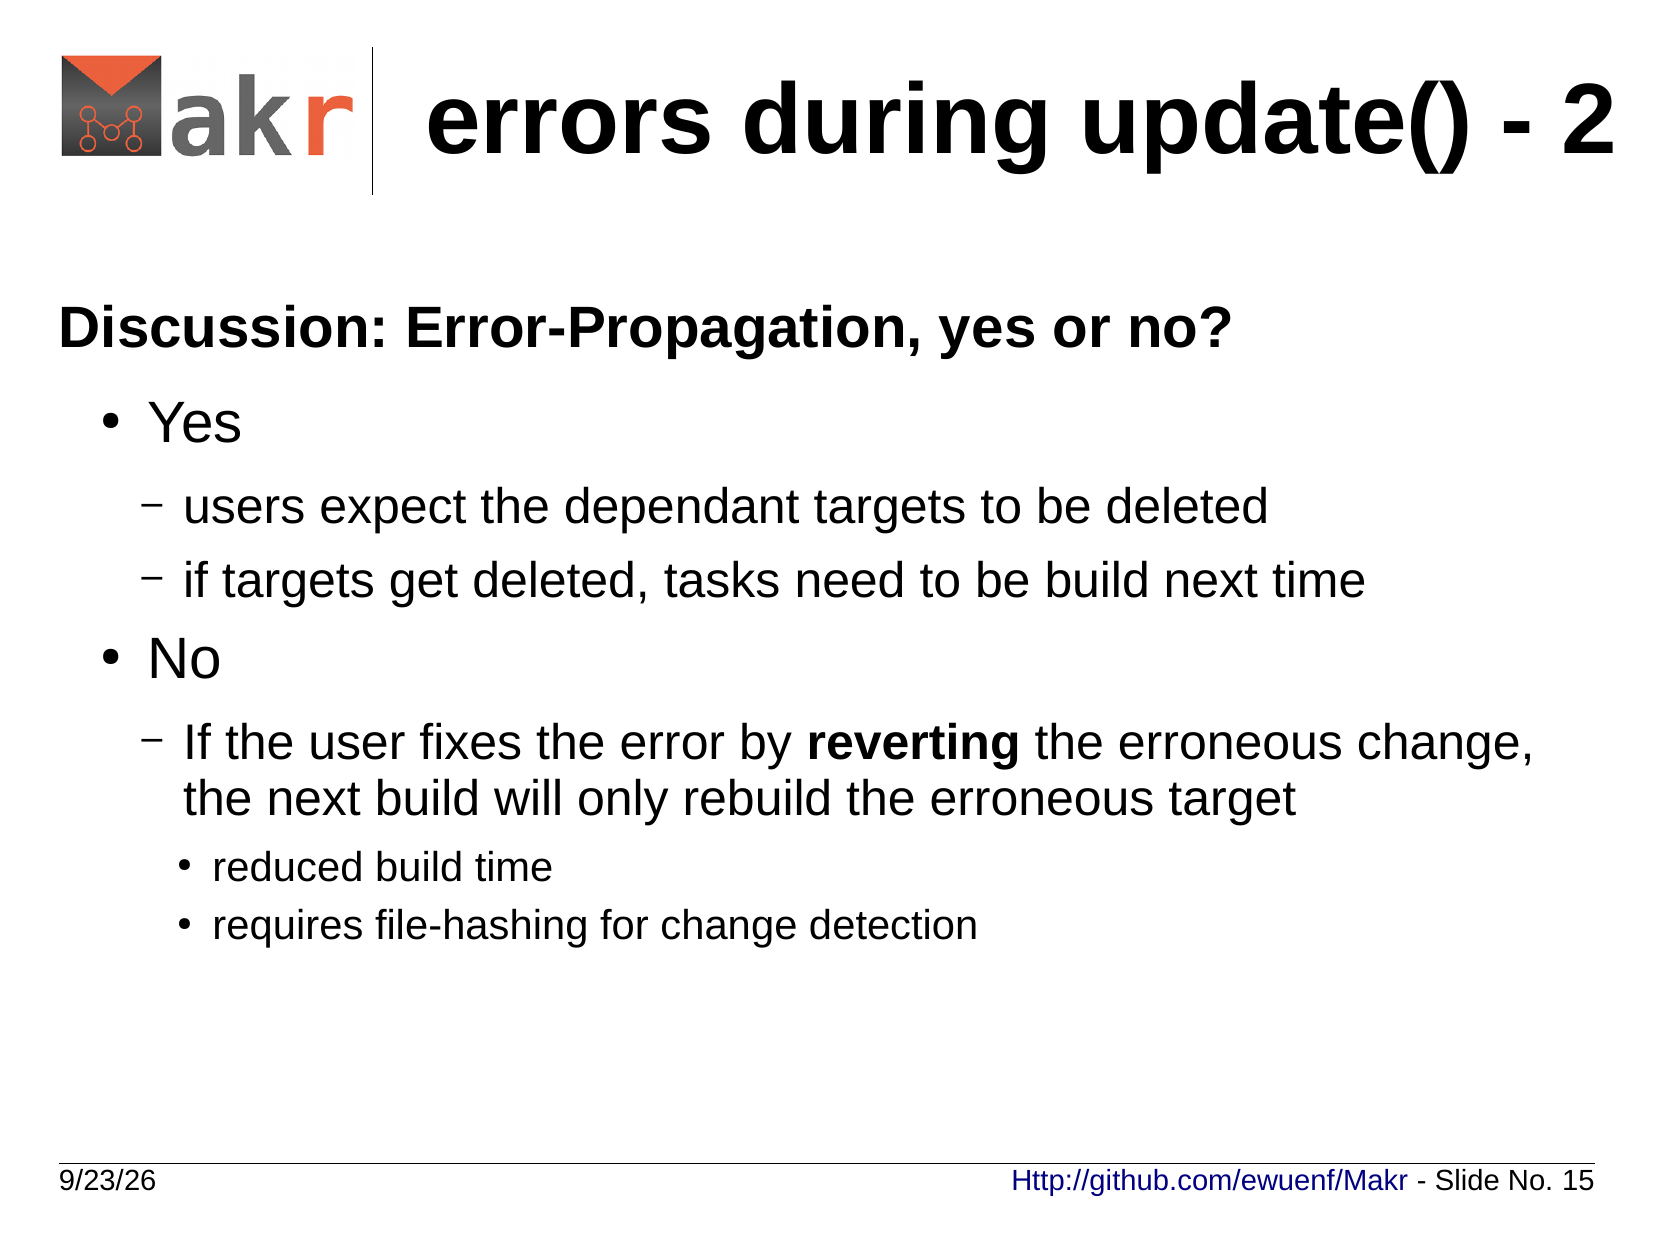

# errors during update() - 2
Discussion: Error-Propagation, yes or no?
Yes
users expect the dependant targets to be deleted
if targets get deleted, tasks need to be build next time
No
If the user fixes the error by reverting the erroneous change, the next build will only rebuild the erroneous target
reduced build time
requires file-hashing for change detection